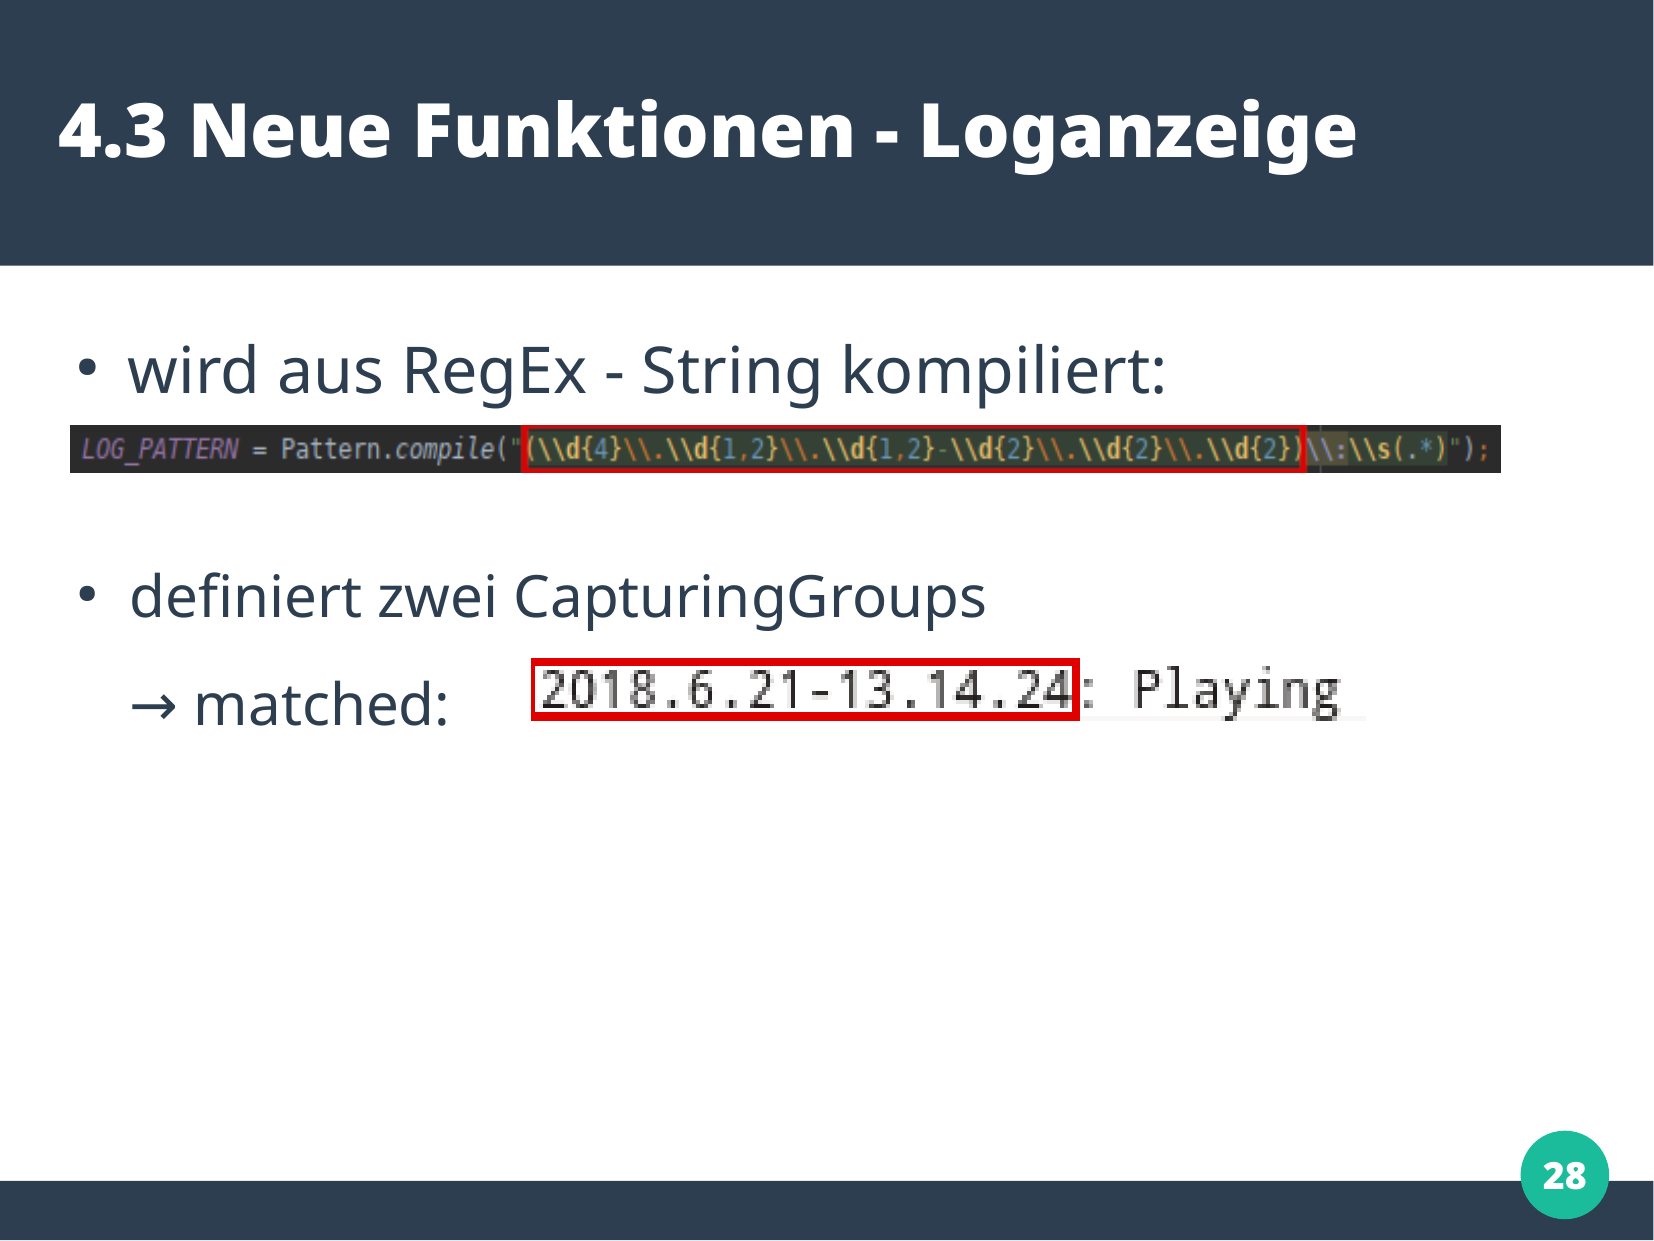

# 4.3 Neue Funktionen - Loganzeige
wird aus RegEx - String kompiliert:
definiert zwei CapturingGroups
→ matched:
28